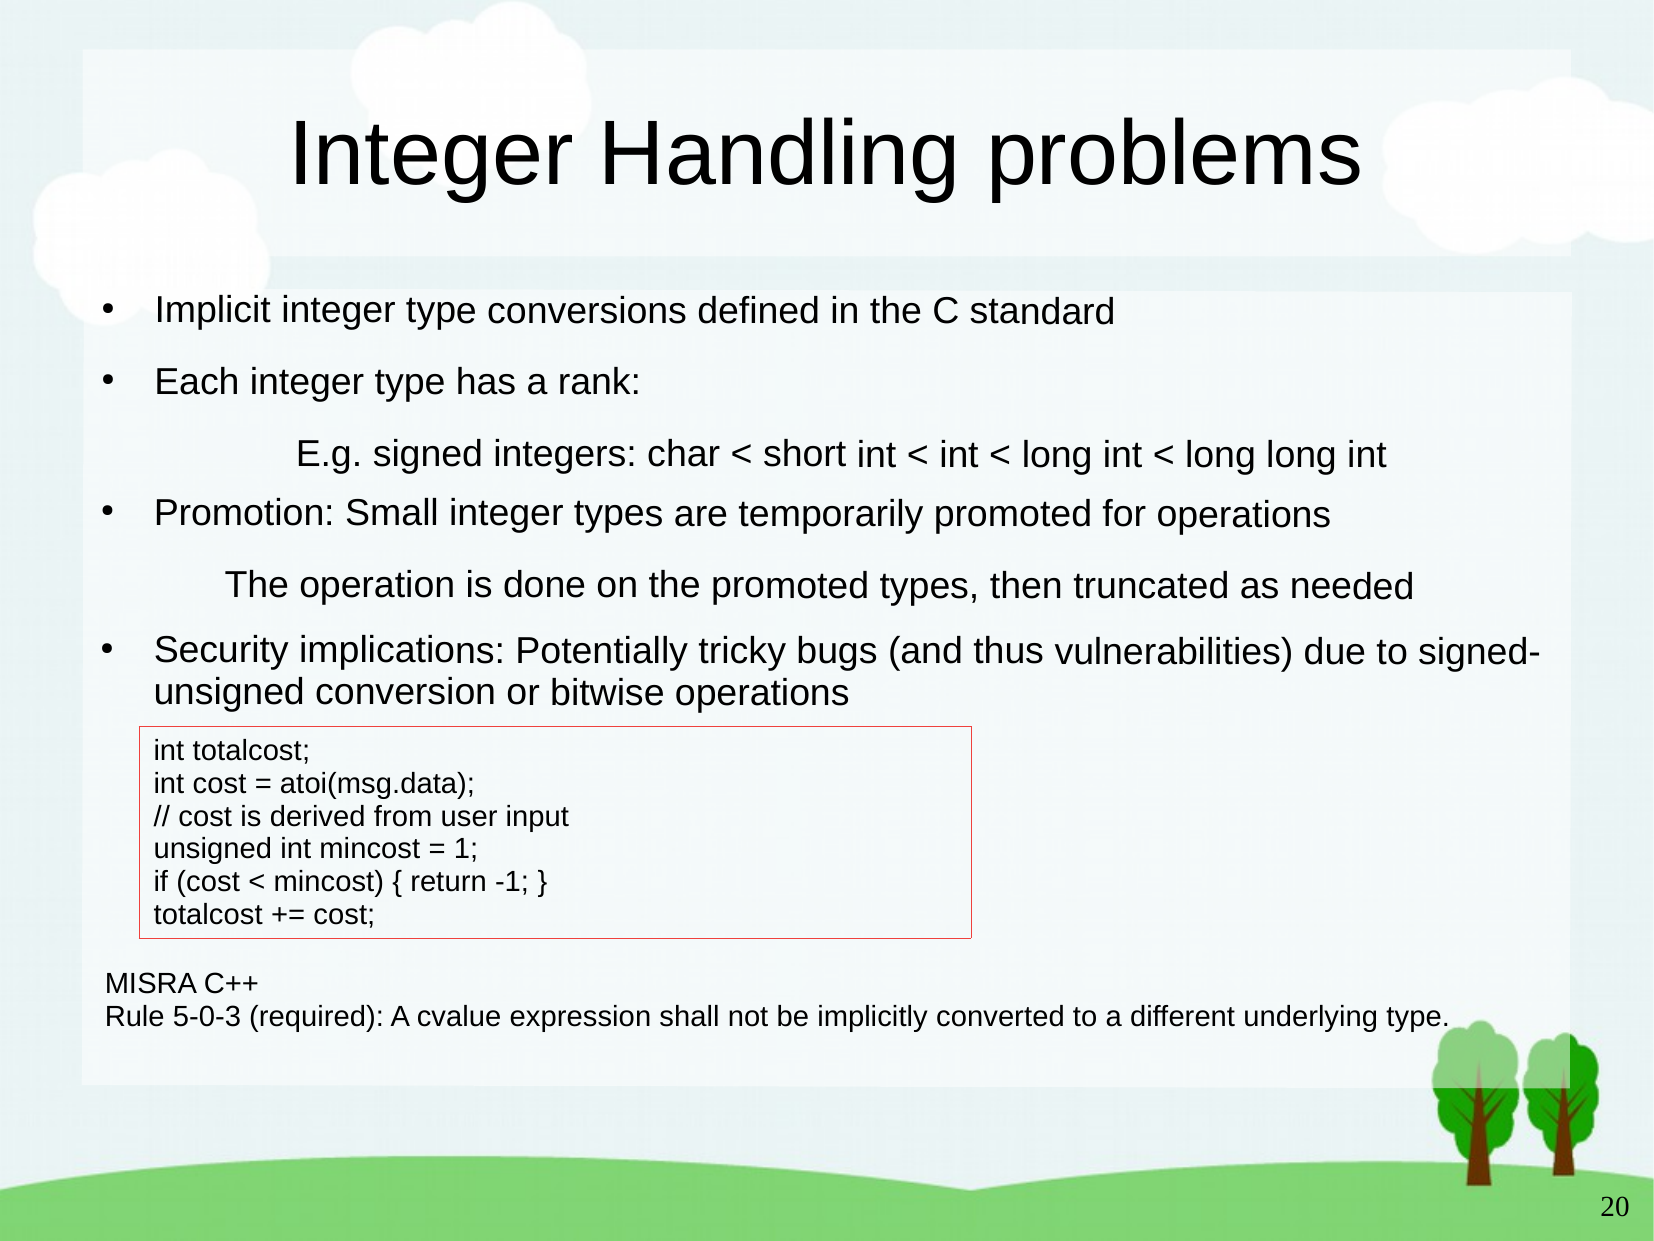

# Integer Handling problems
Implicit integer type conversions defined in the C standard
Each integer type has a rank:
E.g. signed integers: char < short int < int < long int < long long int
Promotion: Small integer types are temporarily promoted for operations
The operation is done on the promoted types, then truncated as needed
Security implications: Potentially tricky bugs (and thus vulnerabilities) due to signed-unsigned conversion or bitwise operations
| int totalcost; int cost = atoi(msg.data); // cost is derived from user input unsigned int mincost = 1; if (cost < mincost) { return -1; } totalcost += cost; |
| --- |
MISRA C++
Rule 5-0-3 (required): A cvalue expression shall not be implicitly converted to a different underlying type.
20